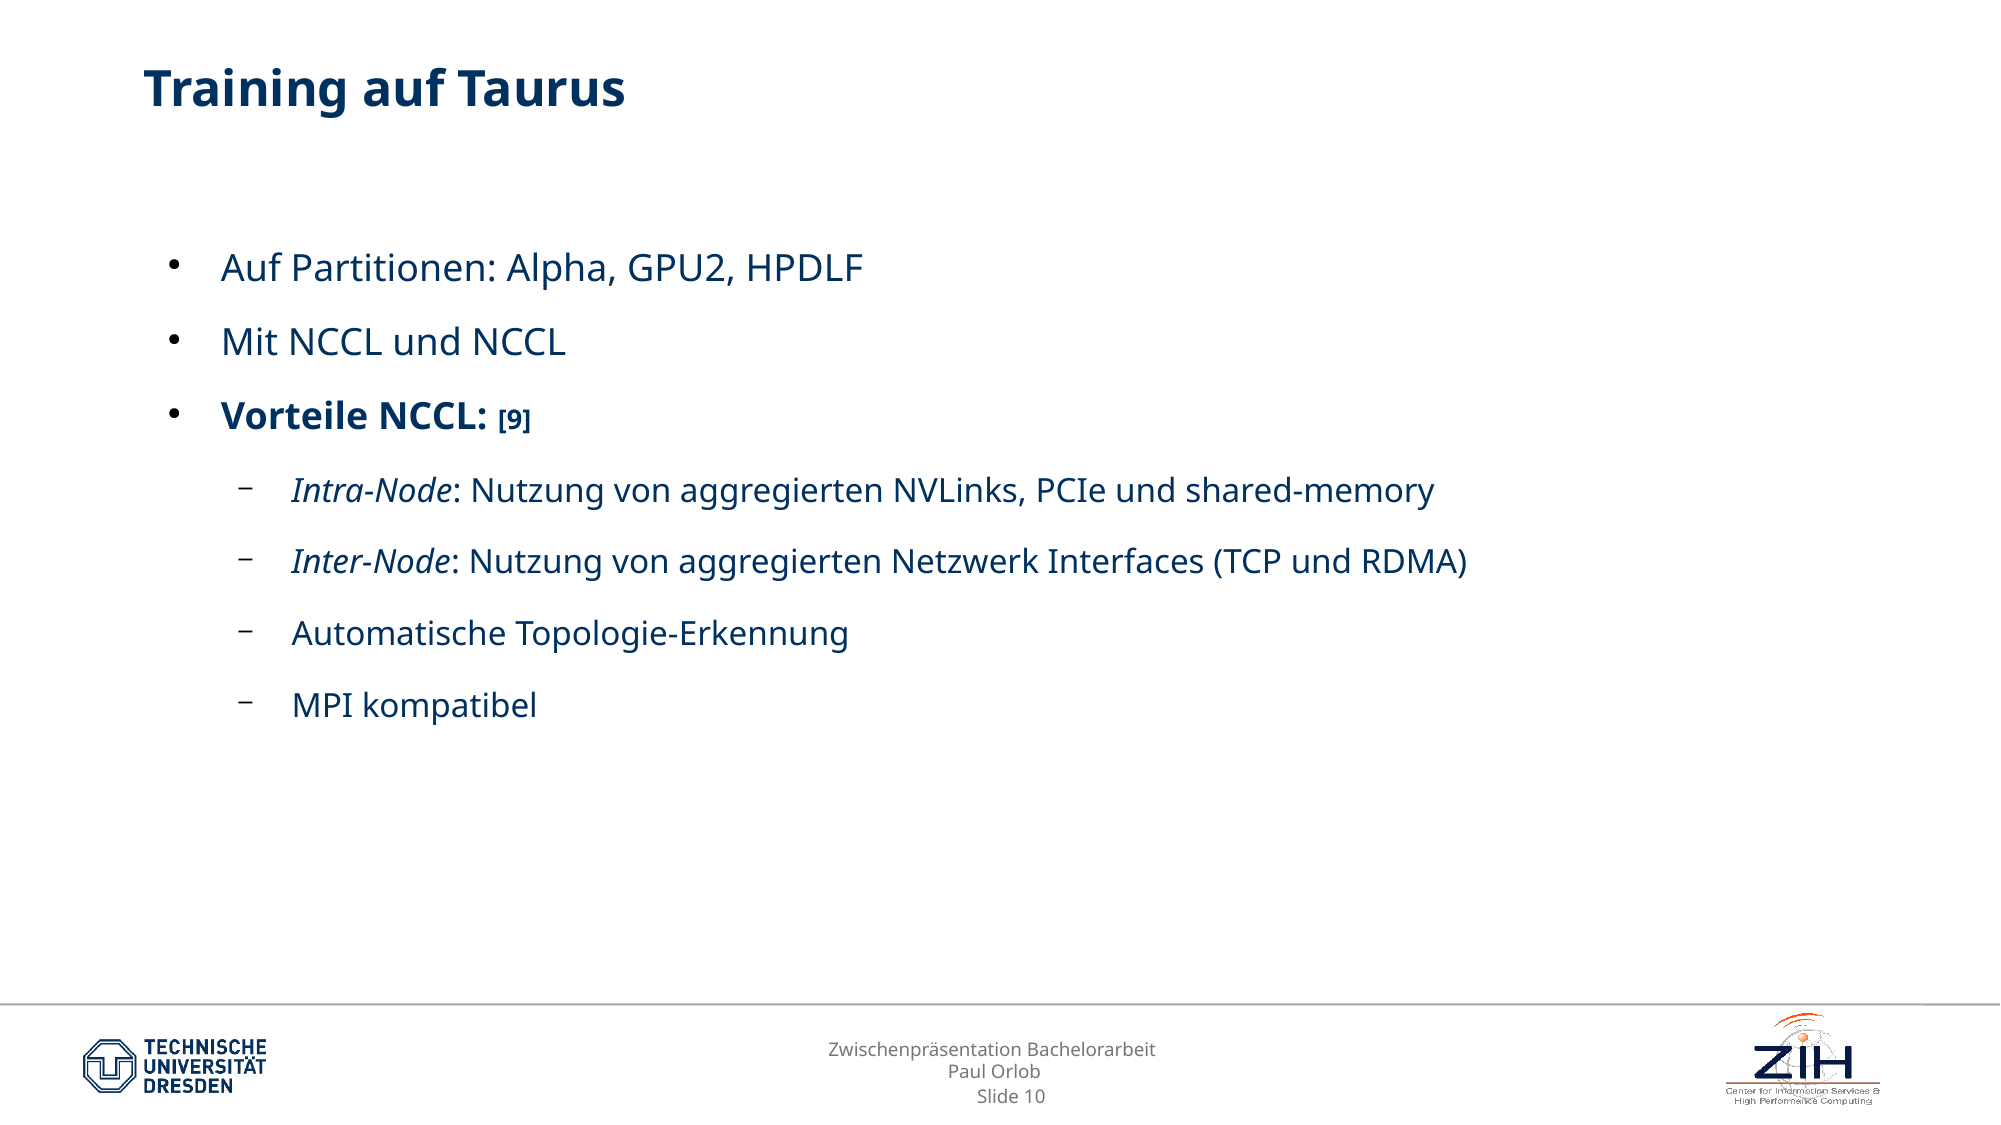

Training auf Taurus
# Auf Partitionen: Alpha, GPU2, HPDLF
Mit NCCL und NCCL
Vorteile NCCL: [9]
Intra-Node: Nutzung von aggregierten NVLinks, PCIe und shared-memory
Inter-Node: Nutzung von aggregierten Netzwerk Interfaces (TCP und RDMA)
Automatische Topologie-Erkennung
MPI kompatibel